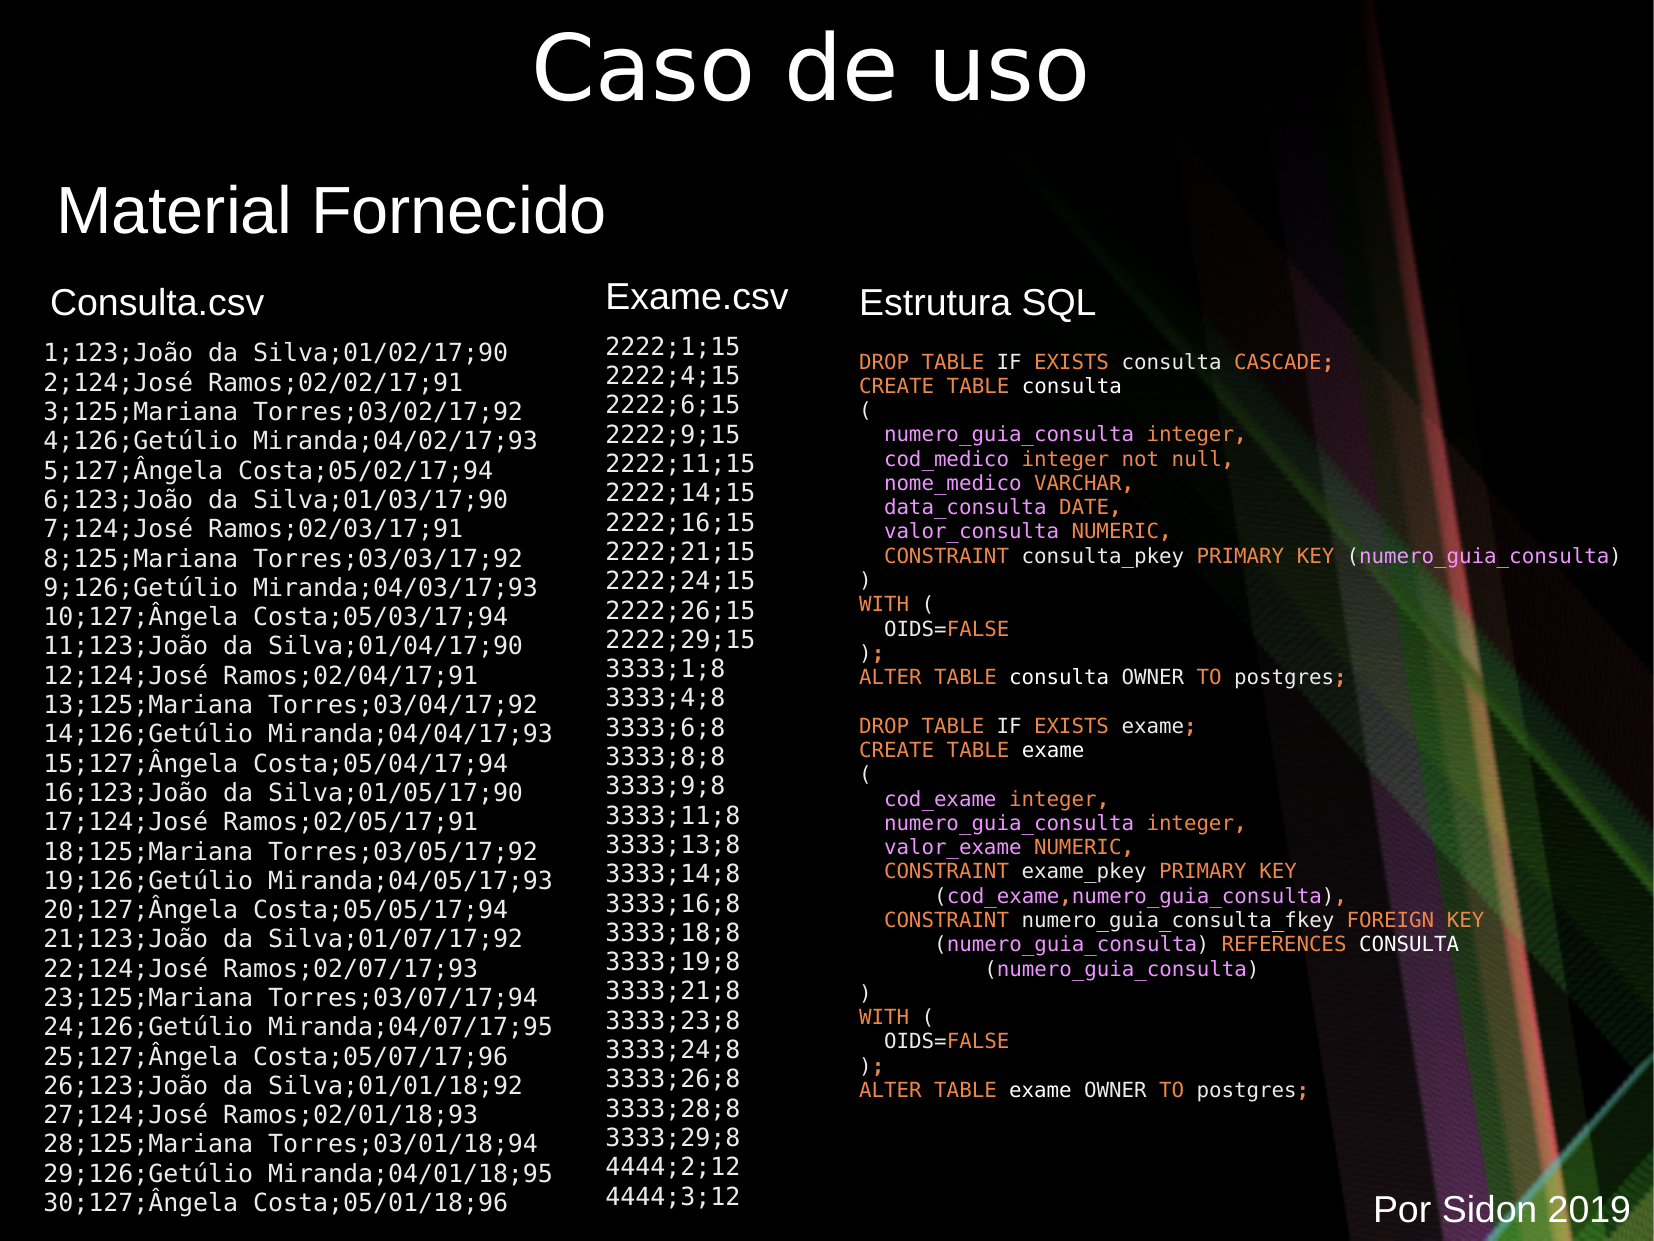

# Caso de uso
Material Fornecido
Exame.csv
Consulta.csv
Estrutura SQL
2222;1;15
2222;4;15
2222;6;15
2222;9;15
2222;11;15
2222;14;15
2222;16;15
2222;21;15
2222;24;15
2222;26;15
2222;29;15
3333;1;8
3333;4;8
3333;6;8
3333;8;8
3333;9;8
3333;11;8
3333;13;8
3333;14;8
3333;16;8
3333;18;8
3333;19;8
3333;21;8
3333;23;8
3333;24;8
3333;26;8
3333;28;8
3333;29;8
4444;2;12
4444;3;12
1;123;João da Silva;01/02/17;90
2;124;José Ramos;02/02/17;91
3;125;Mariana Torres;03/02/17;92
4;126;Getúlio Miranda;04/02/17;93
5;127;Ângela Costa;05/02/17;94
6;123;João da Silva;01/03/17;90
7;124;José Ramos;02/03/17;91
8;125;Mariana Torres;03/03/17;92
9;126;Getúlio Miranda;04/03/17;93
10;127;Ângela Costa;05/03/17;94
11;123;João da Silva;01/04/17;90
12;124;José Ramos;02/04/17;91
13;125;Mariana Torres;03/04/17;92
14;126;Getúlio Miranda;04/04/17;93
15;127;Ângela Costa;05/04/17;94
16;123;João da Silva;01/05/17;90
17;124;José Ramos;02/05/17;91
18;125;Mariana Torres;03/05/17;92
19;126;Getúlio Miranda;04/05/17;93
20;127;Ângela Costa;05/05/17;94
21;123;João da Silva;01/07/17;92
22;124;José Ramos;02/07/17;93
23;125;Mariana Torres;03/07/17;94
24;126;Getúlio Miranda;04/07/17;95
25;127;Ângela Costa;05/07/17;96
26;123;João da Silva;01/01/18;92
27;124;José Ramos;02/01/18;93
28;125;Mariana Torres;03/01/18;94
29;126;Getúlio Miranda;04/01/18;95
30;127;Ângela Costa;05/01/18;96
DROP TABLE IF EXISTS consulta CASCADE;
CREATE TABLE consulta
(
 numero_guia_consulta integer,
 cod_medico integer not null,
 nome_medico VARCHAR,
 data_consulta DATE,
 valor_consulta NUMERIC,
 CONSTRAINT consulta_pkey PRIMARY KEY (numero_guia_consulta)
)
WITH (
 OIDS=FALSE
);
ALTER TABLE consulta OWNER TO postgres;
DROP TABLE IF EXISTS exame;
CREATE TABLE exame
(
 cod_exame integer,
 numero_guia_consulta integer,
 valor_exame NUMERIC,
 CONSTRAINT exame_pkey PRIMARY KEY
 (cod_exame,numero_guia_consulta),
 CONSTRAINT numero_guia_consulta_fkey FOREIGN KEY
 (numero_guia_consulta) REFERENCES CONSULTA
 (numero_guia_consulta)
)
WITH (
 OIDS=FALSE
);
ALTER TABLE exame OWNER TO postgres;
Por Sidon 2019